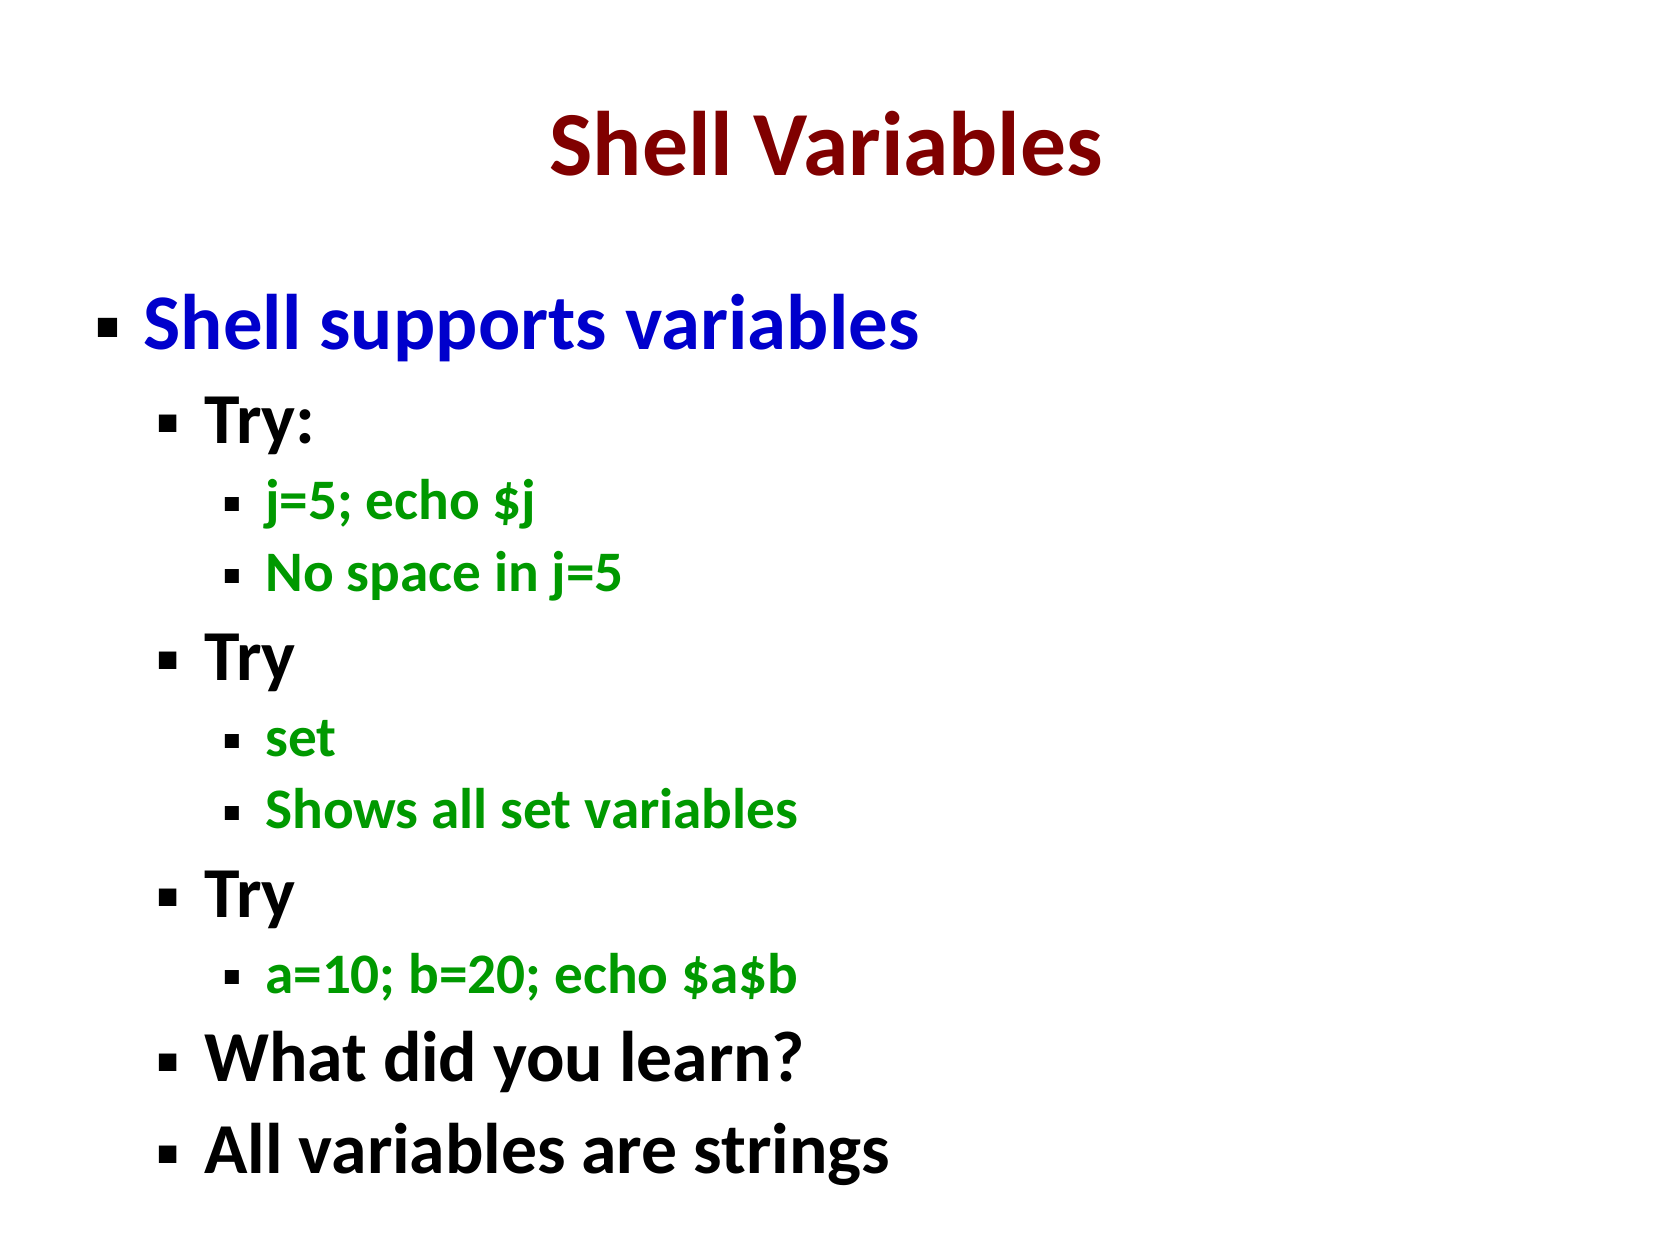

# Shell Variables
Shell supports variables
Try:
j=5; echo $j
No space in j=5
Try
set
Shows all set variables
Try
a=10; b=20; echo $a$b
What did you learn?
All variables are strings